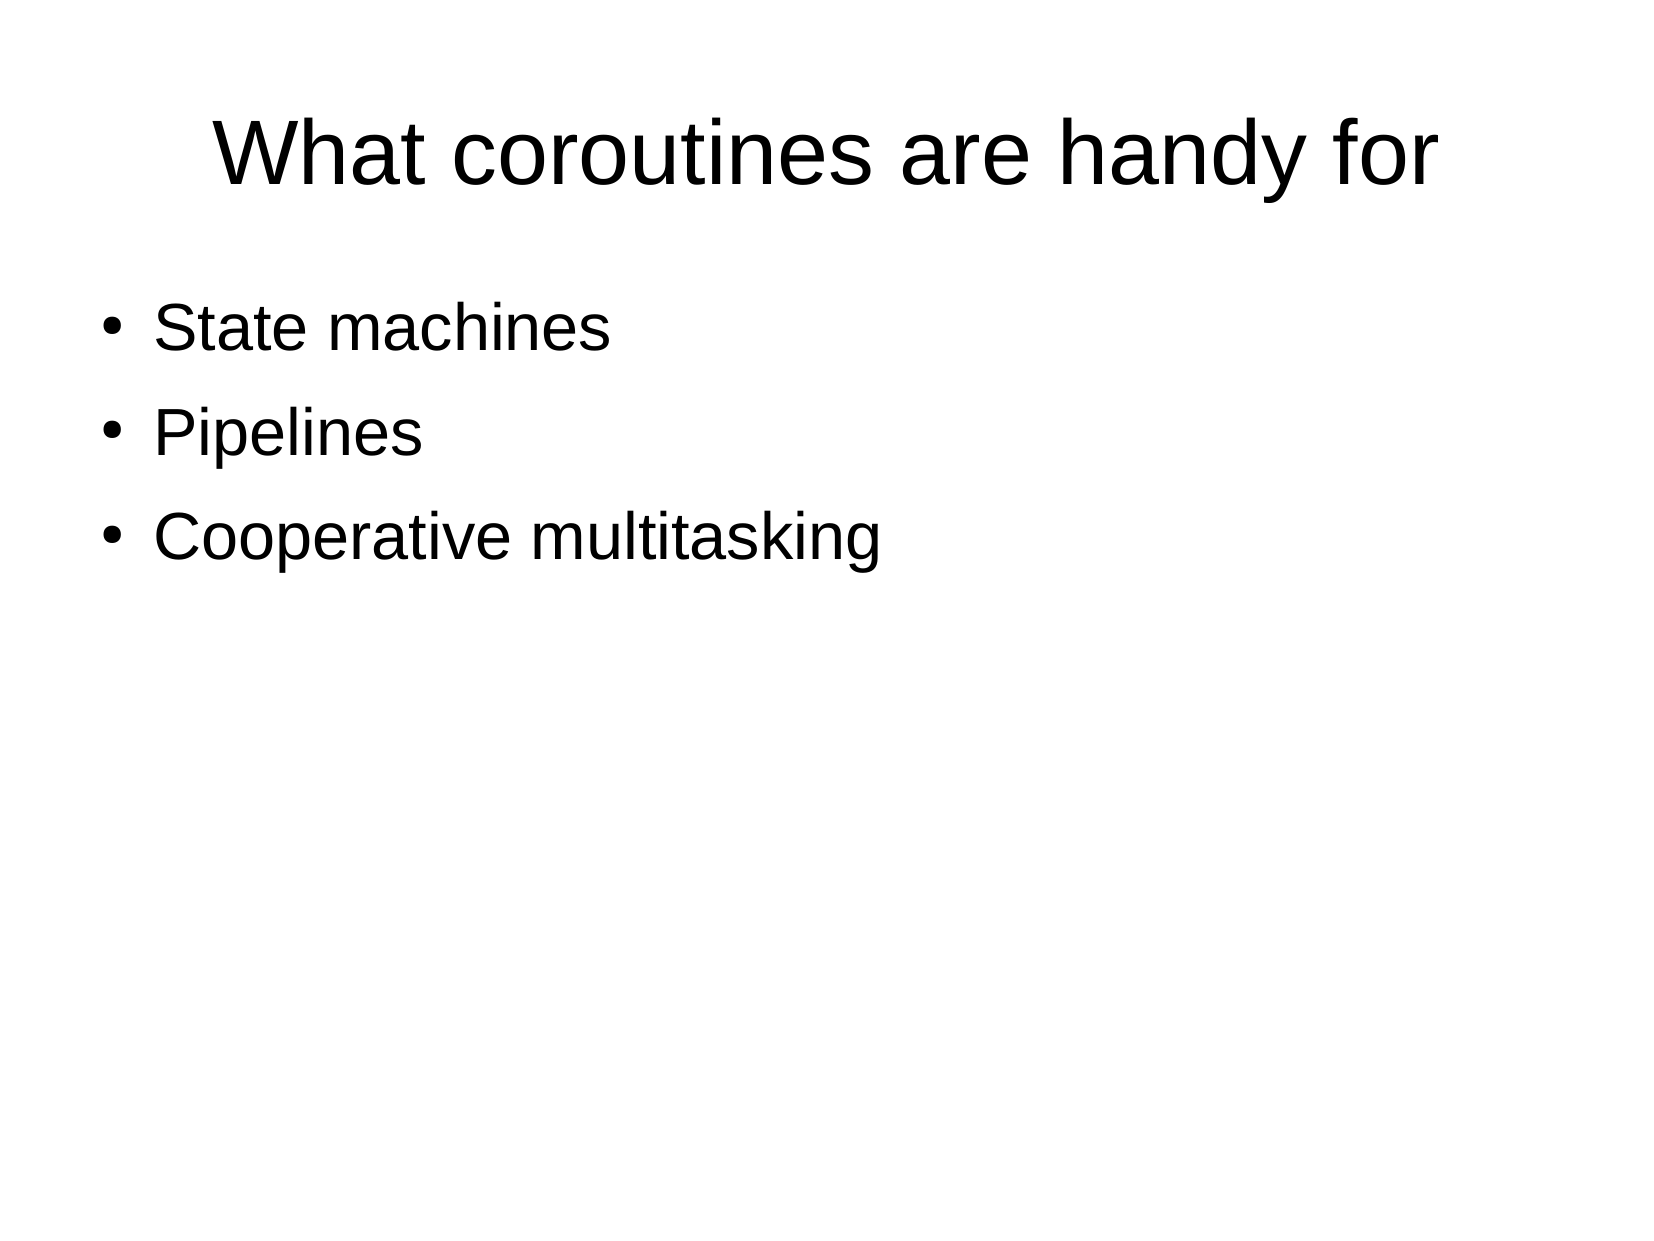

# What coroutines are handy for
State machines
Pipelines
Cooperative multitasking